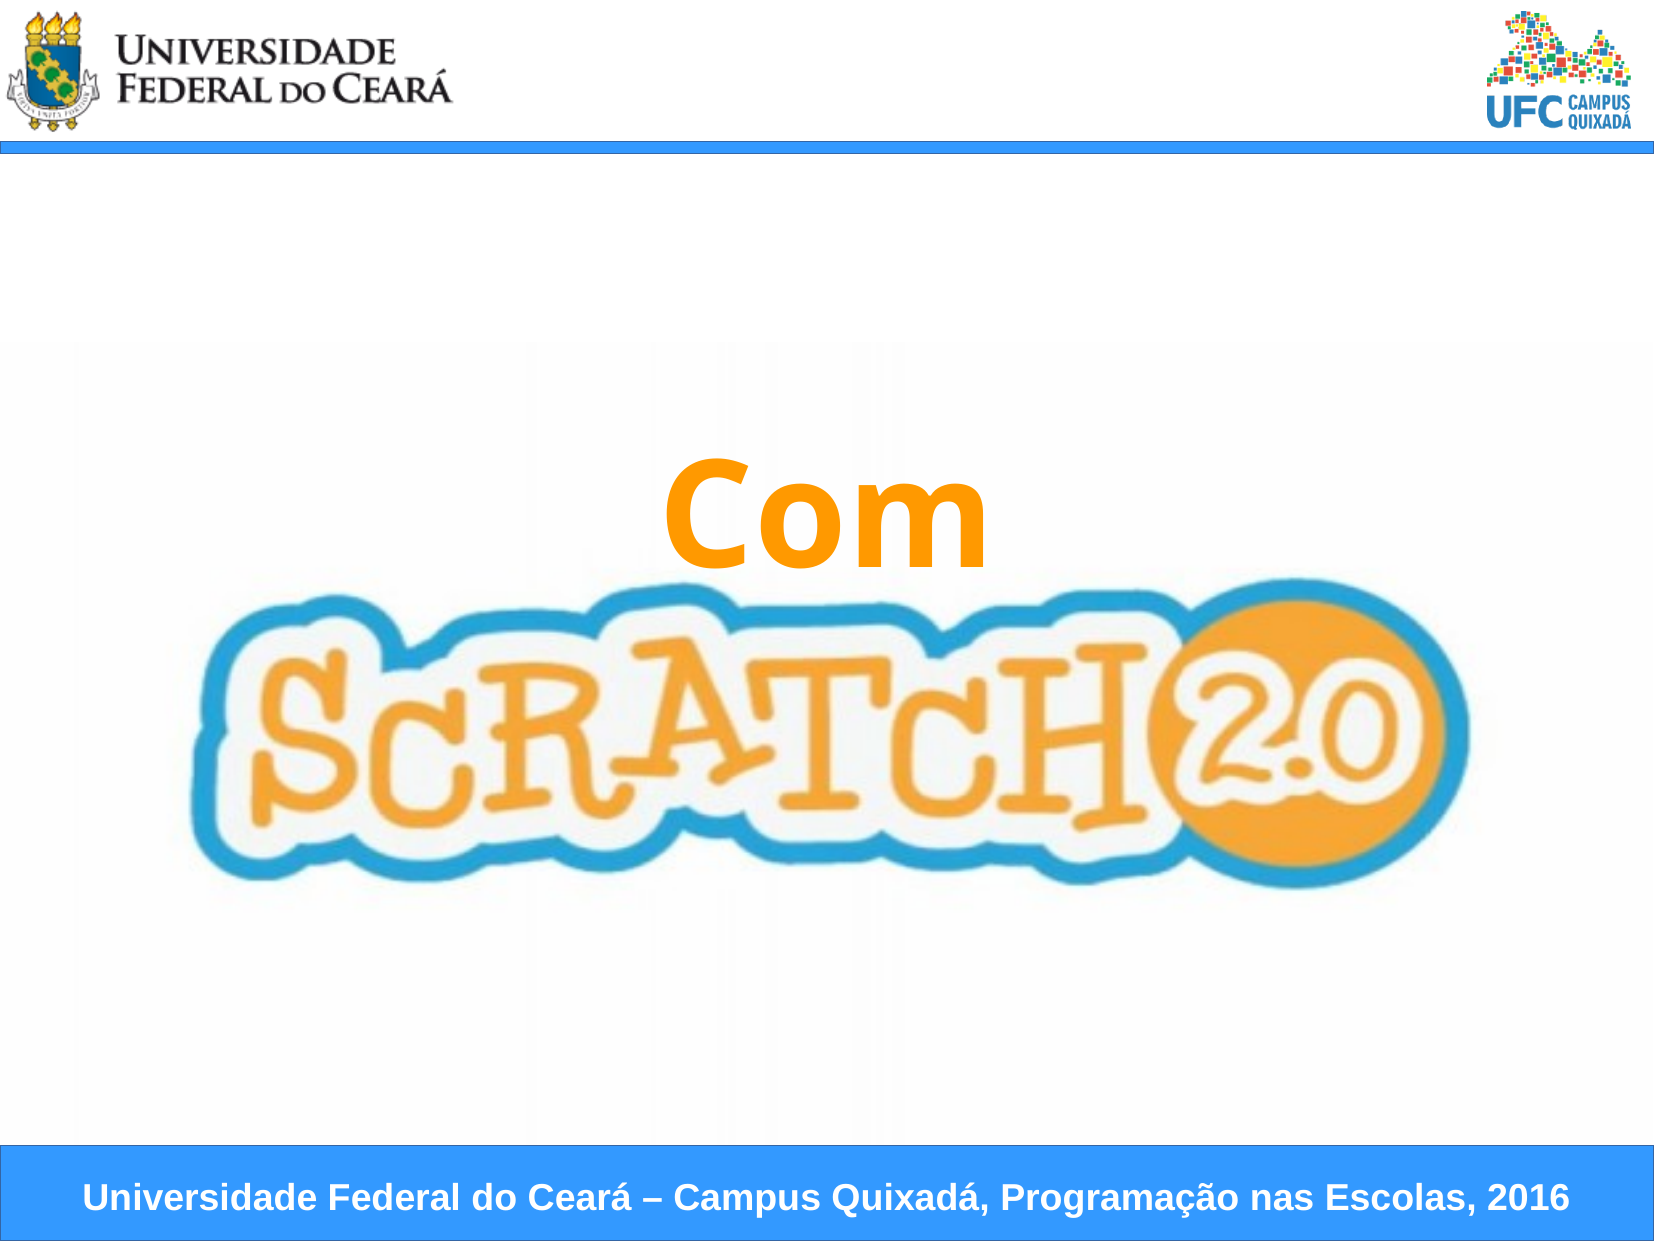

# Com
Universidade Federal do Ceará – Campus Quixadá, Programação nas Escolas, 2016